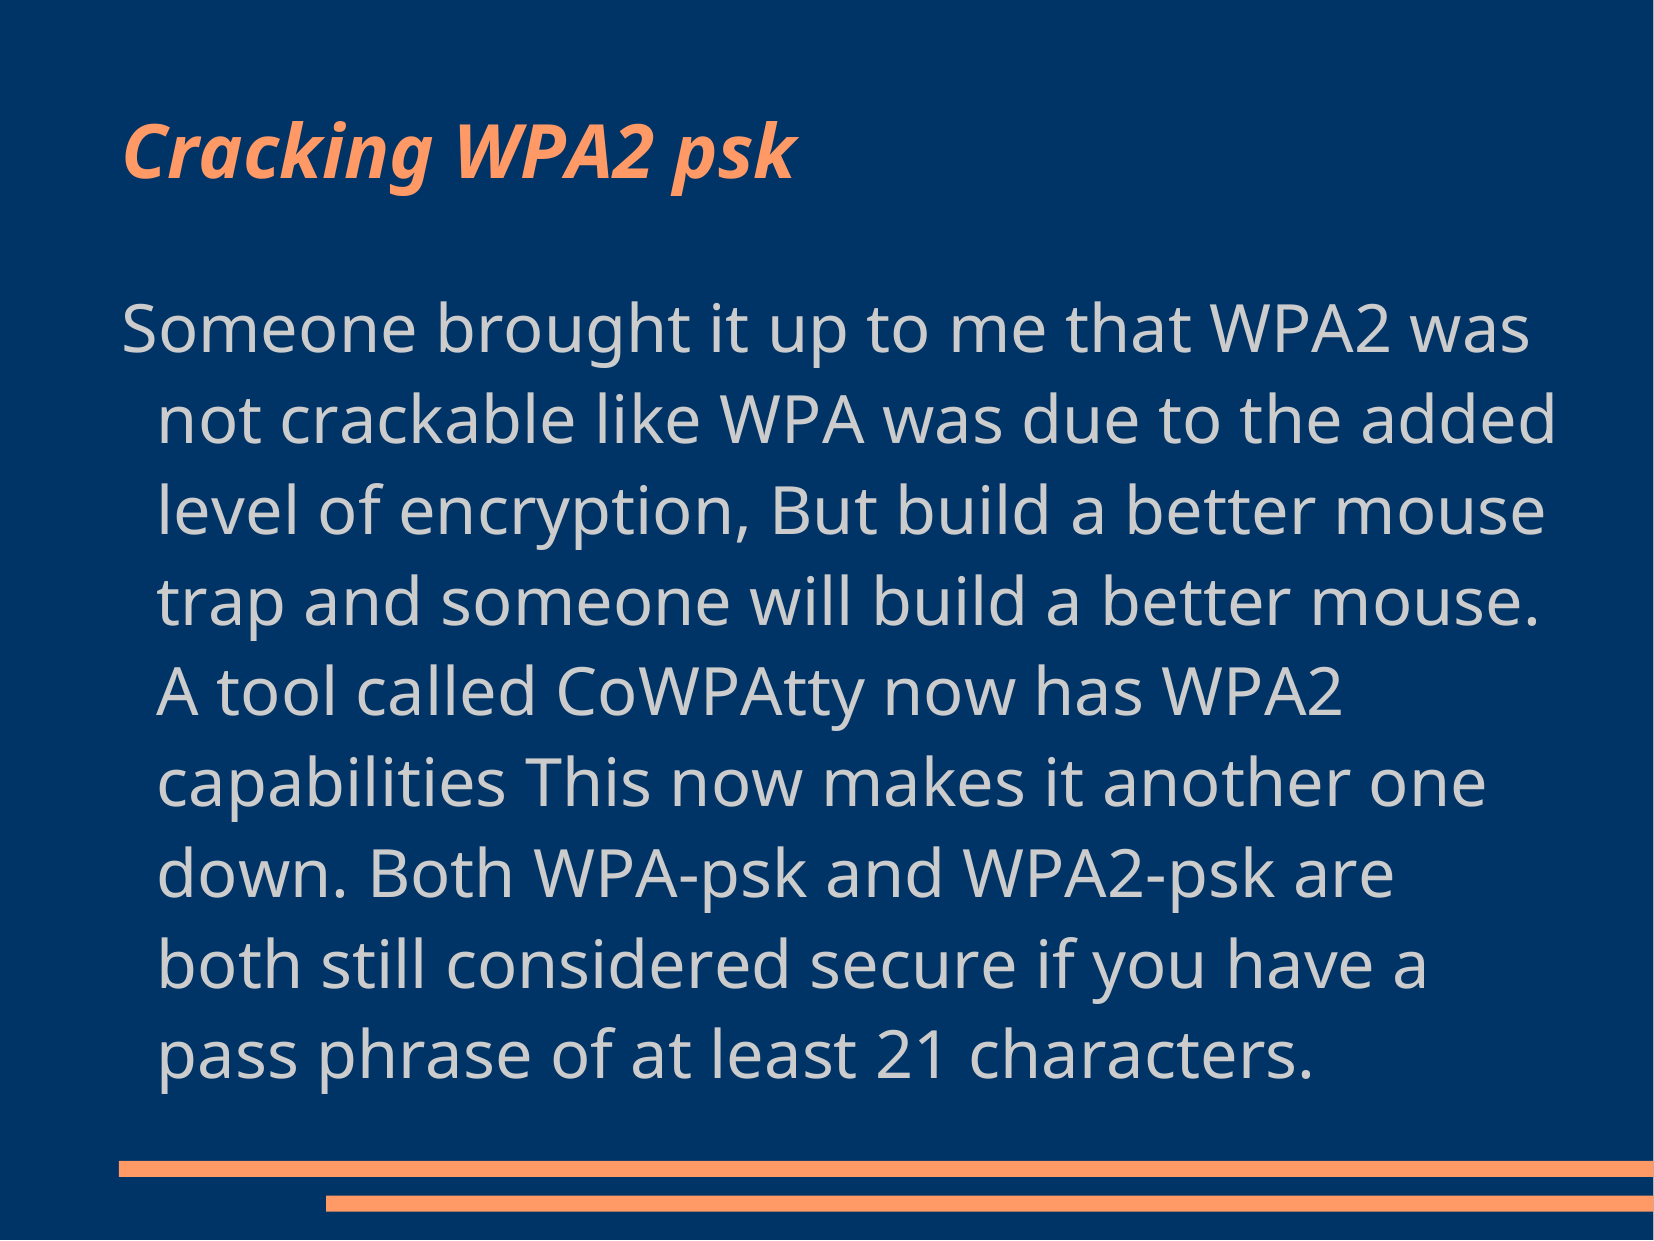

# Cracking WPA2 psk
Someone brought it up to me that WPA2 was not crackable like WPA was due to the added level of encryption, But build a better mouse trap and someone will build a better mouse. A tool called CoWPAtty now has WPA2 capabilities This now makes it another one down. Both WPA-psk and WPA2-psk are both still considered secure if you have a pass phrase of at least 21 characters.